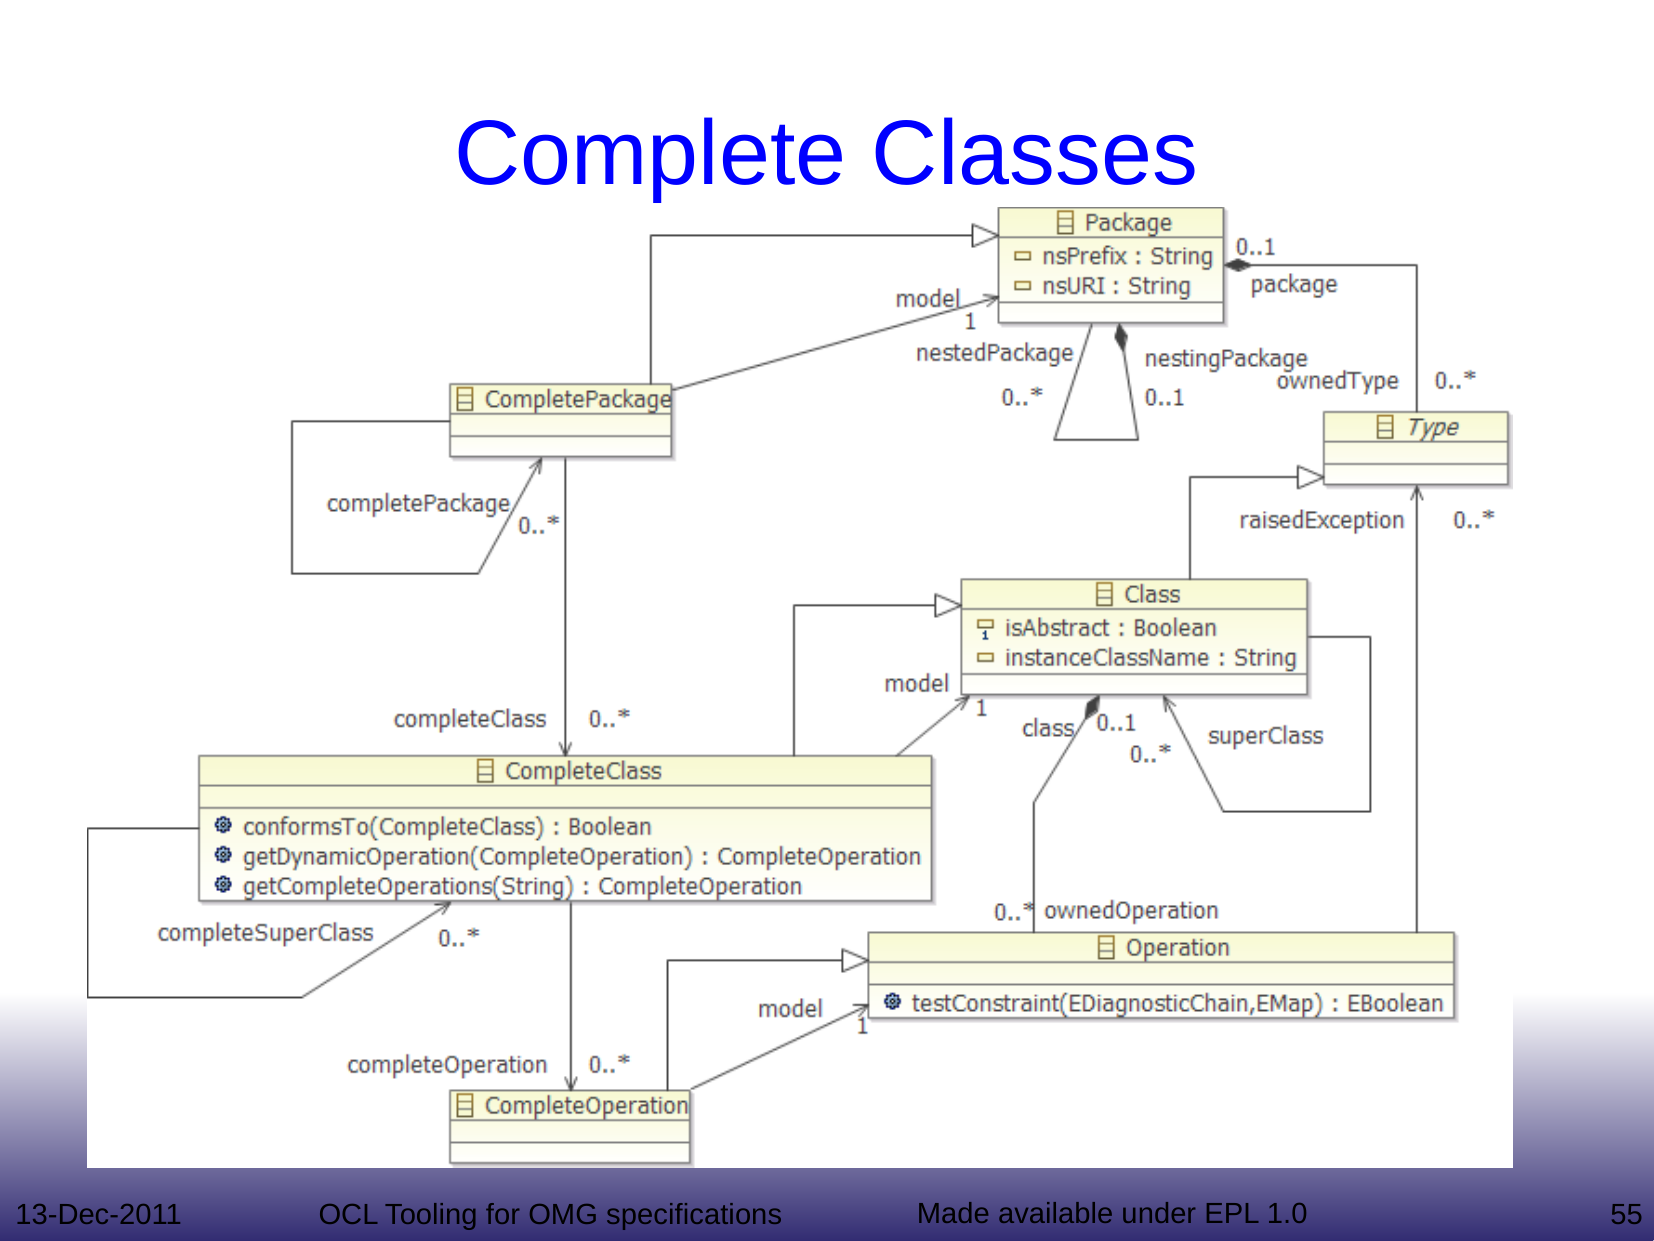

# Complete Classes
13-Dec-2011
OCL Tooling for OMG specifications
55